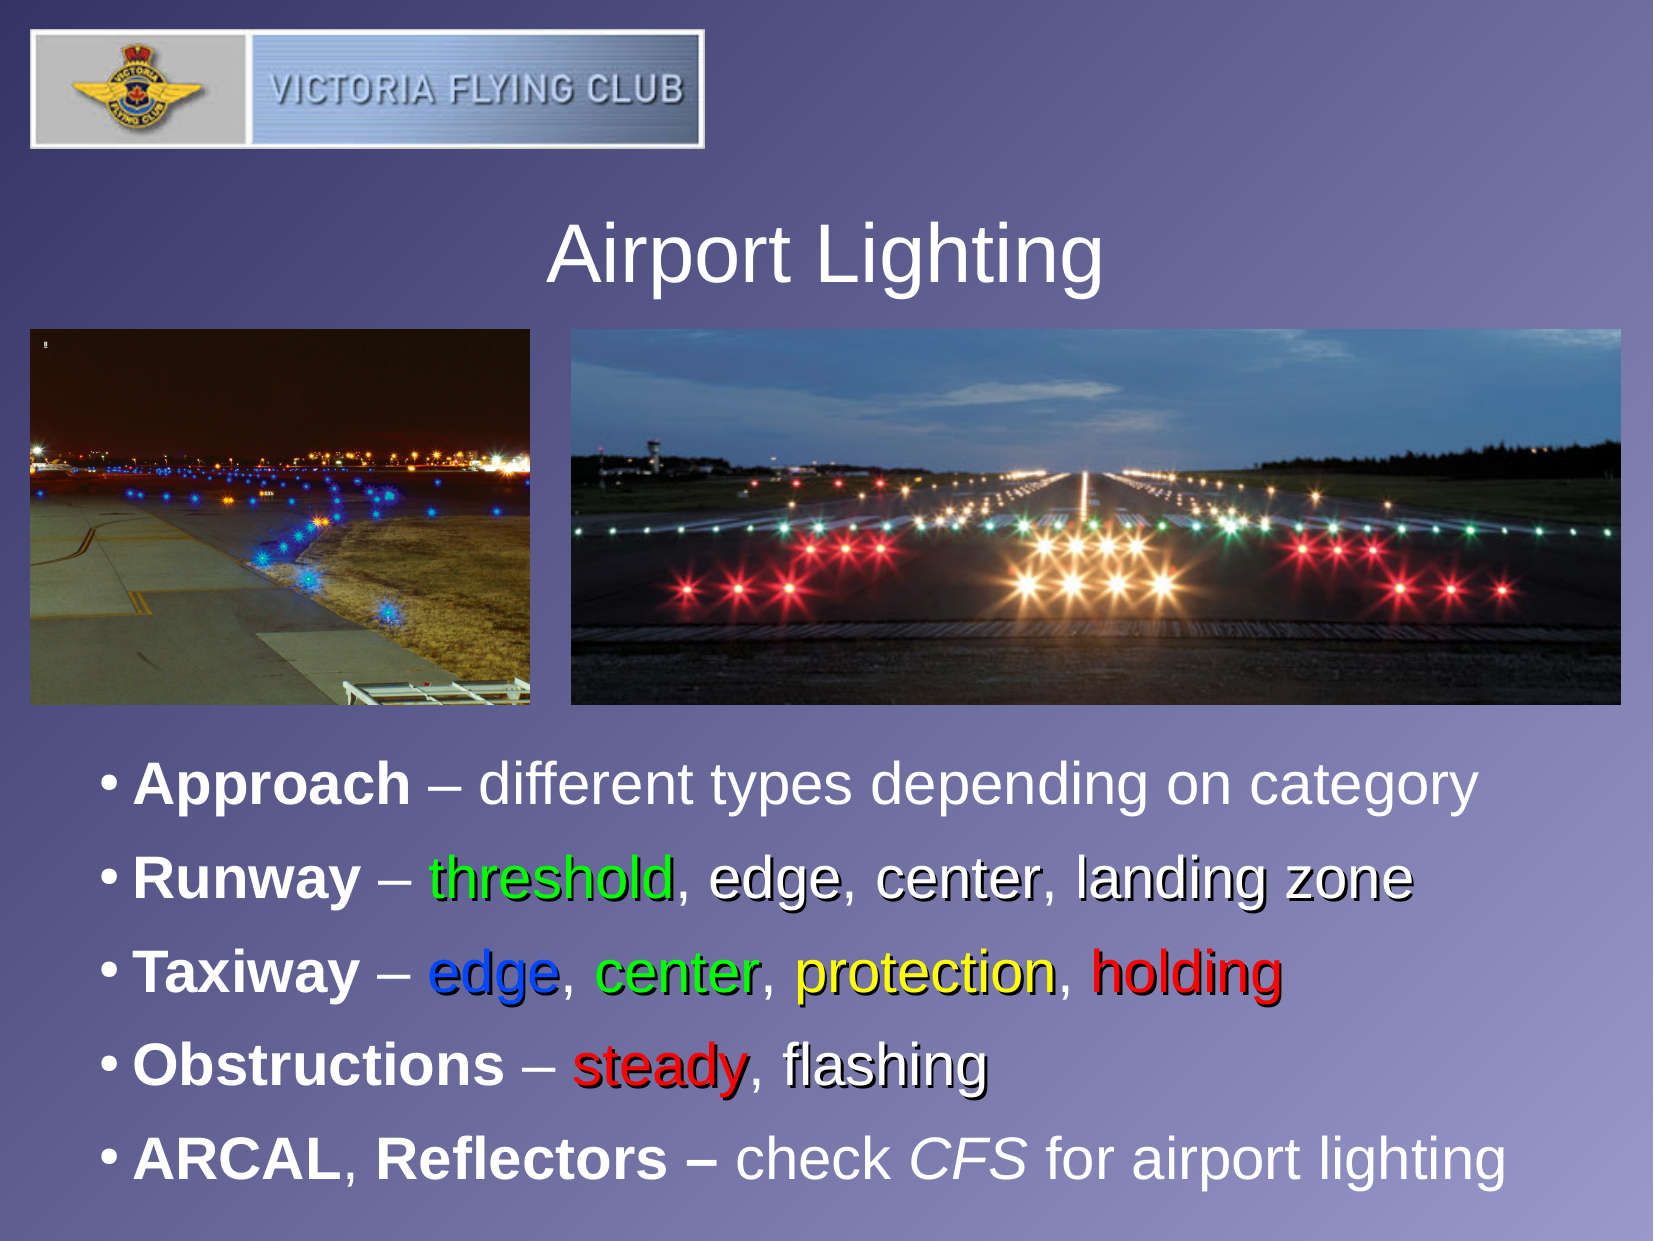

# Airport Lighting
Approach – different types depending on category
Runway – threshold, edge, center, landing zone
Taxiway – edge, center, protection, holding
Obstructions – steady, flashing
ARCAL, Reflectors – check CFS for airport lighting